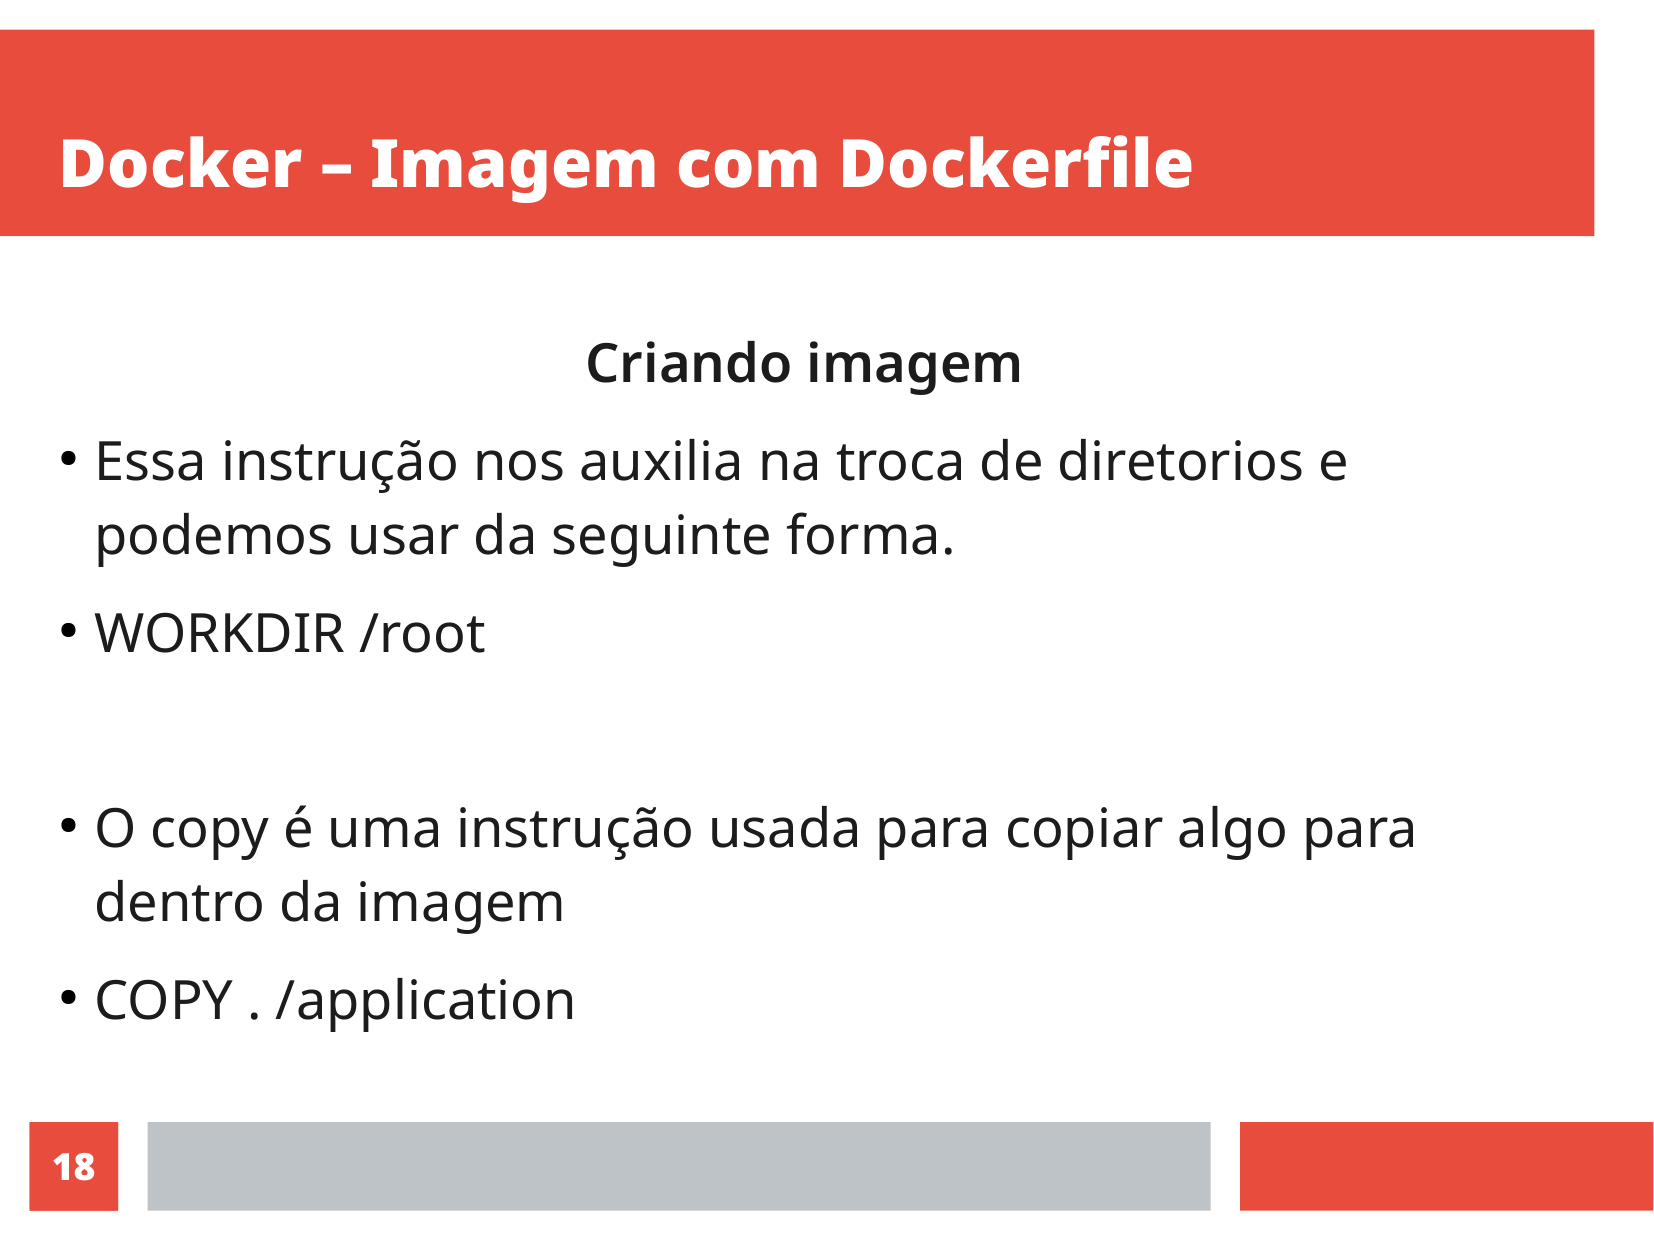

# Docker – Imagem com Dockerfile
Criando imagem
Essa instrução nos auxilia na troca de diretorios e podemos usar da seguinte forma.
WORKDIR /root
O copy é uma instrução usada para copiar algo para dentro da imagem
COPY . /application
18